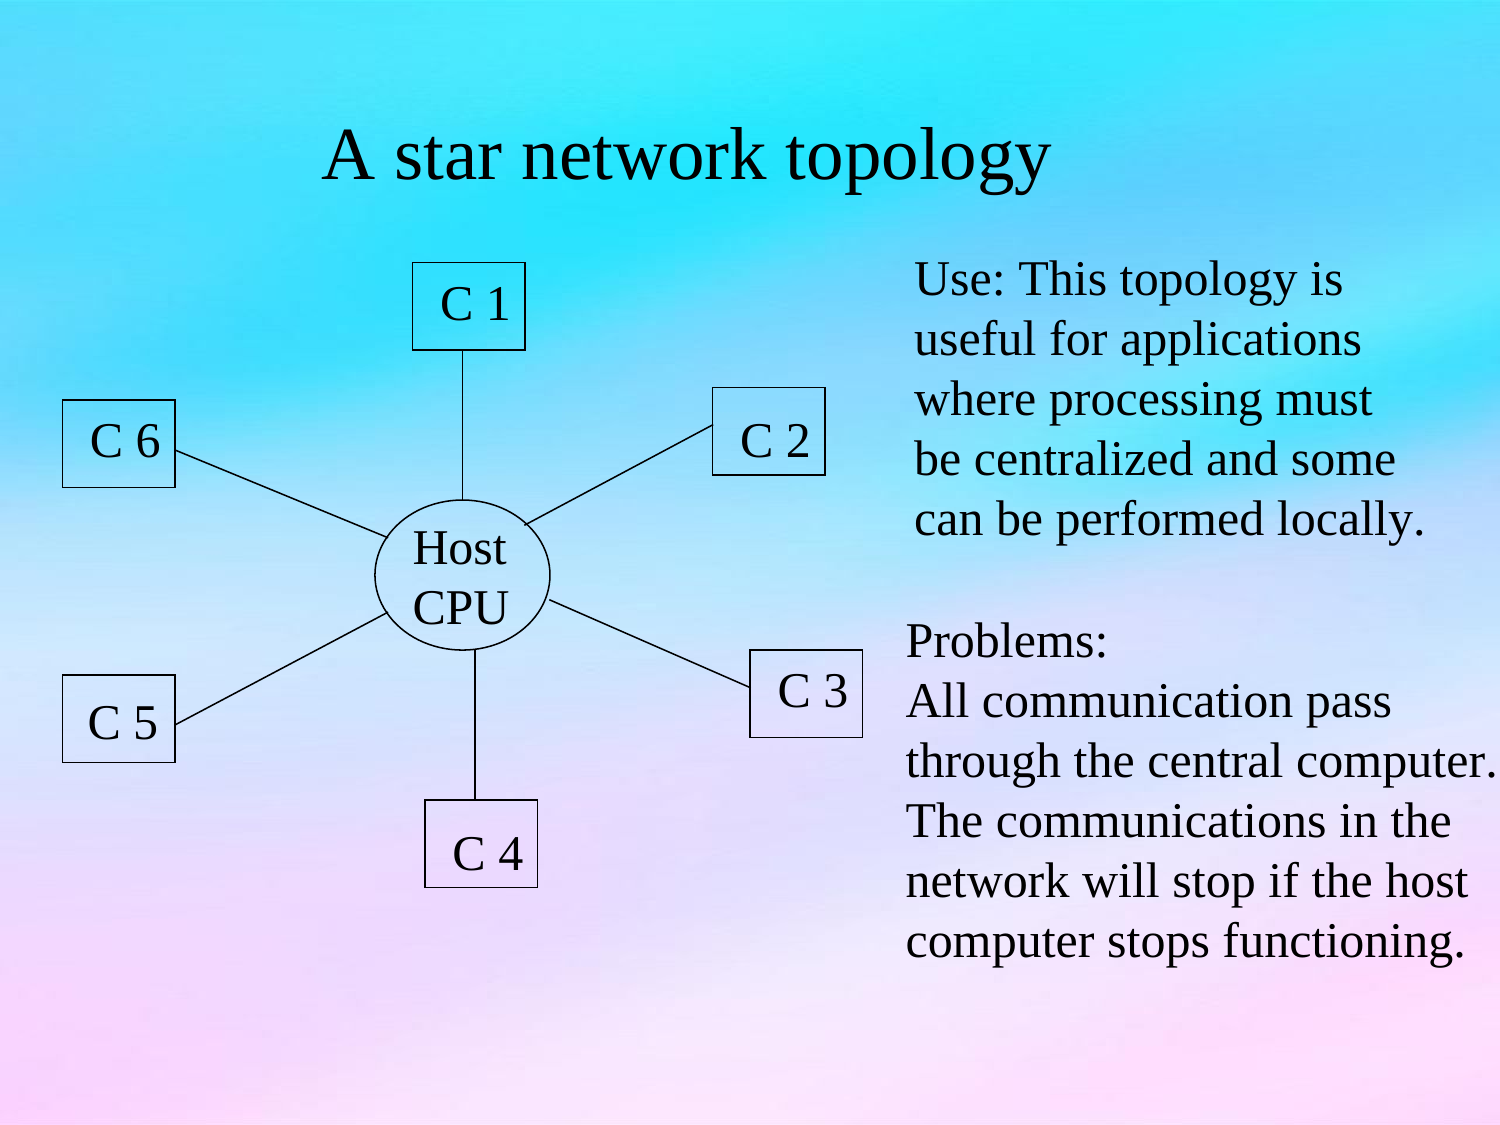

# A star network topology
Use: This topology is
useful for applications
where processing must
be centralized and some
can be performed locally.
C 1
C 6
C 2
Host
CPU
C 3
C 5
C 4
Problems:
All communication pass
through the central computer.
The communications in the
network will stop if the host
computer stops functioning.